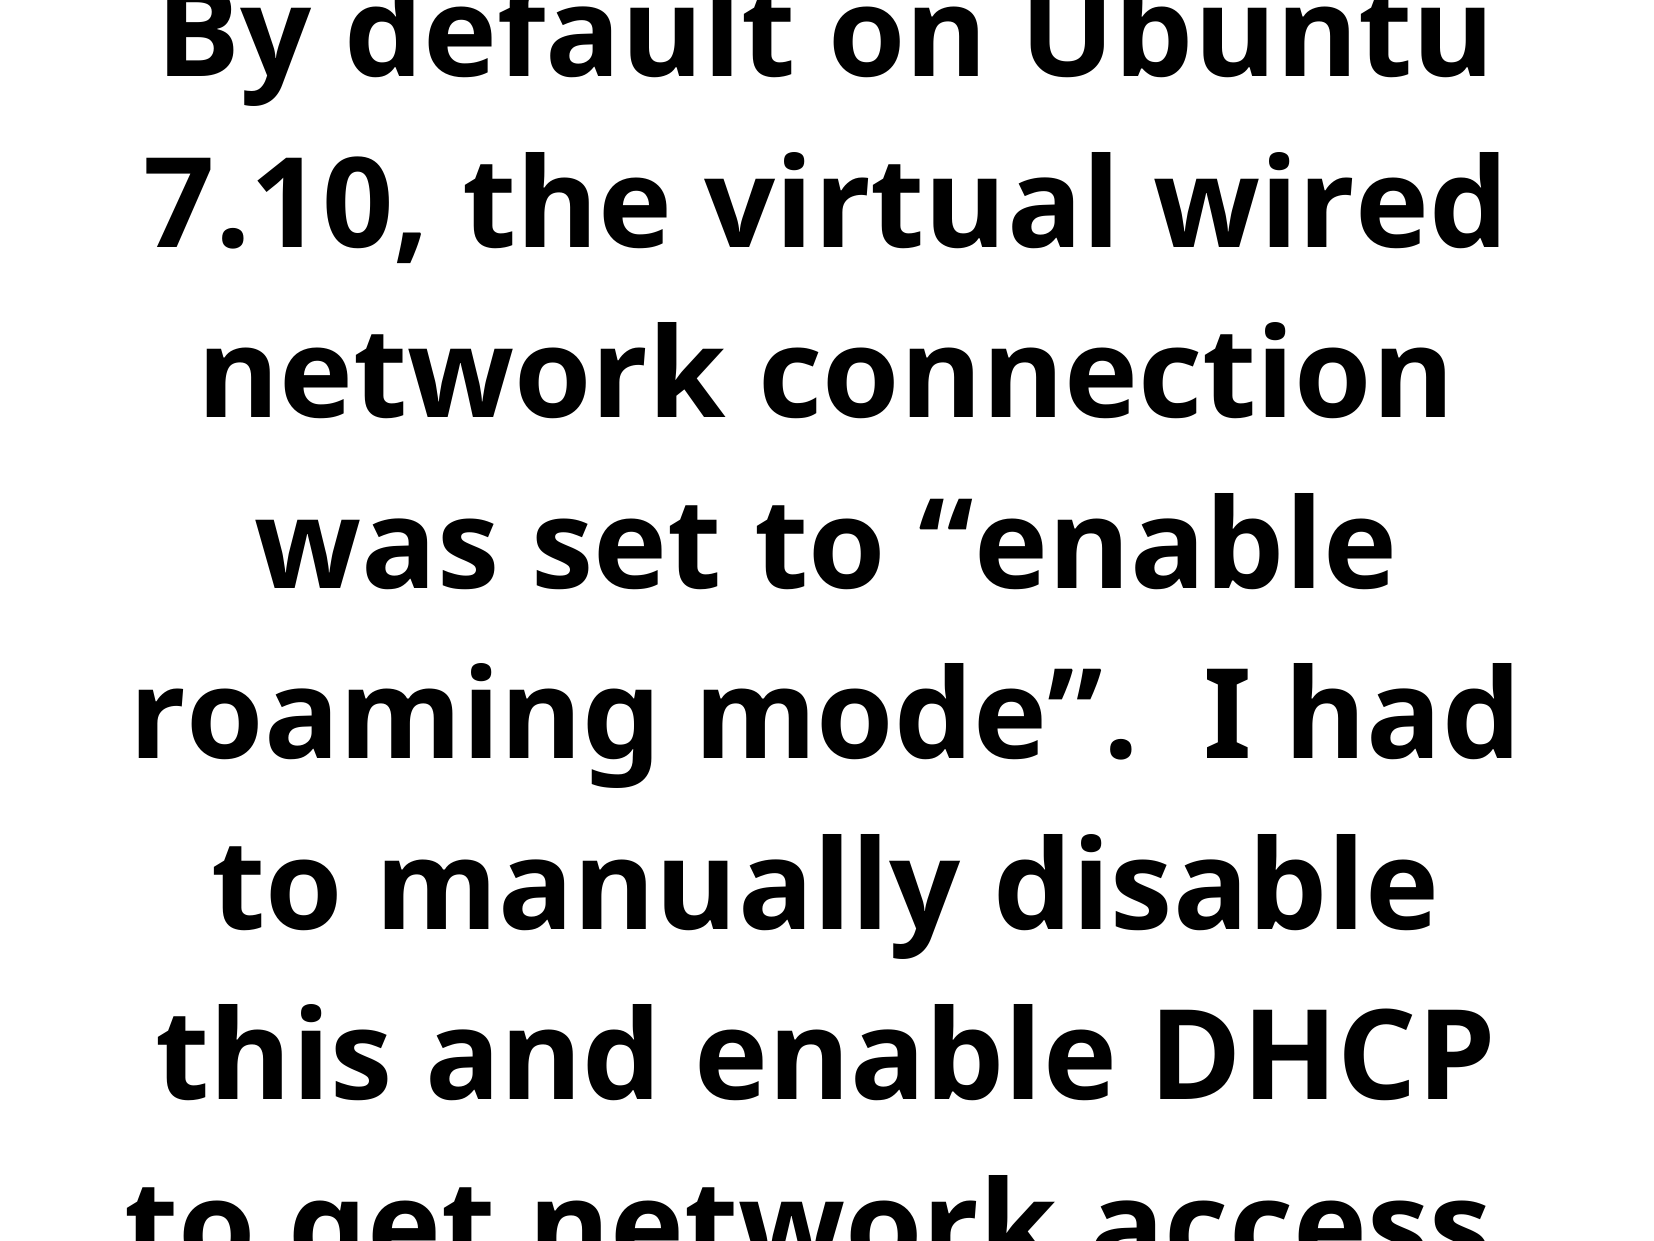

# By default on Ubuntu 7.10, the virtual wired network connection was set to “enable roaming mode”. I had to manually disable this and enable DHCP to get network access.